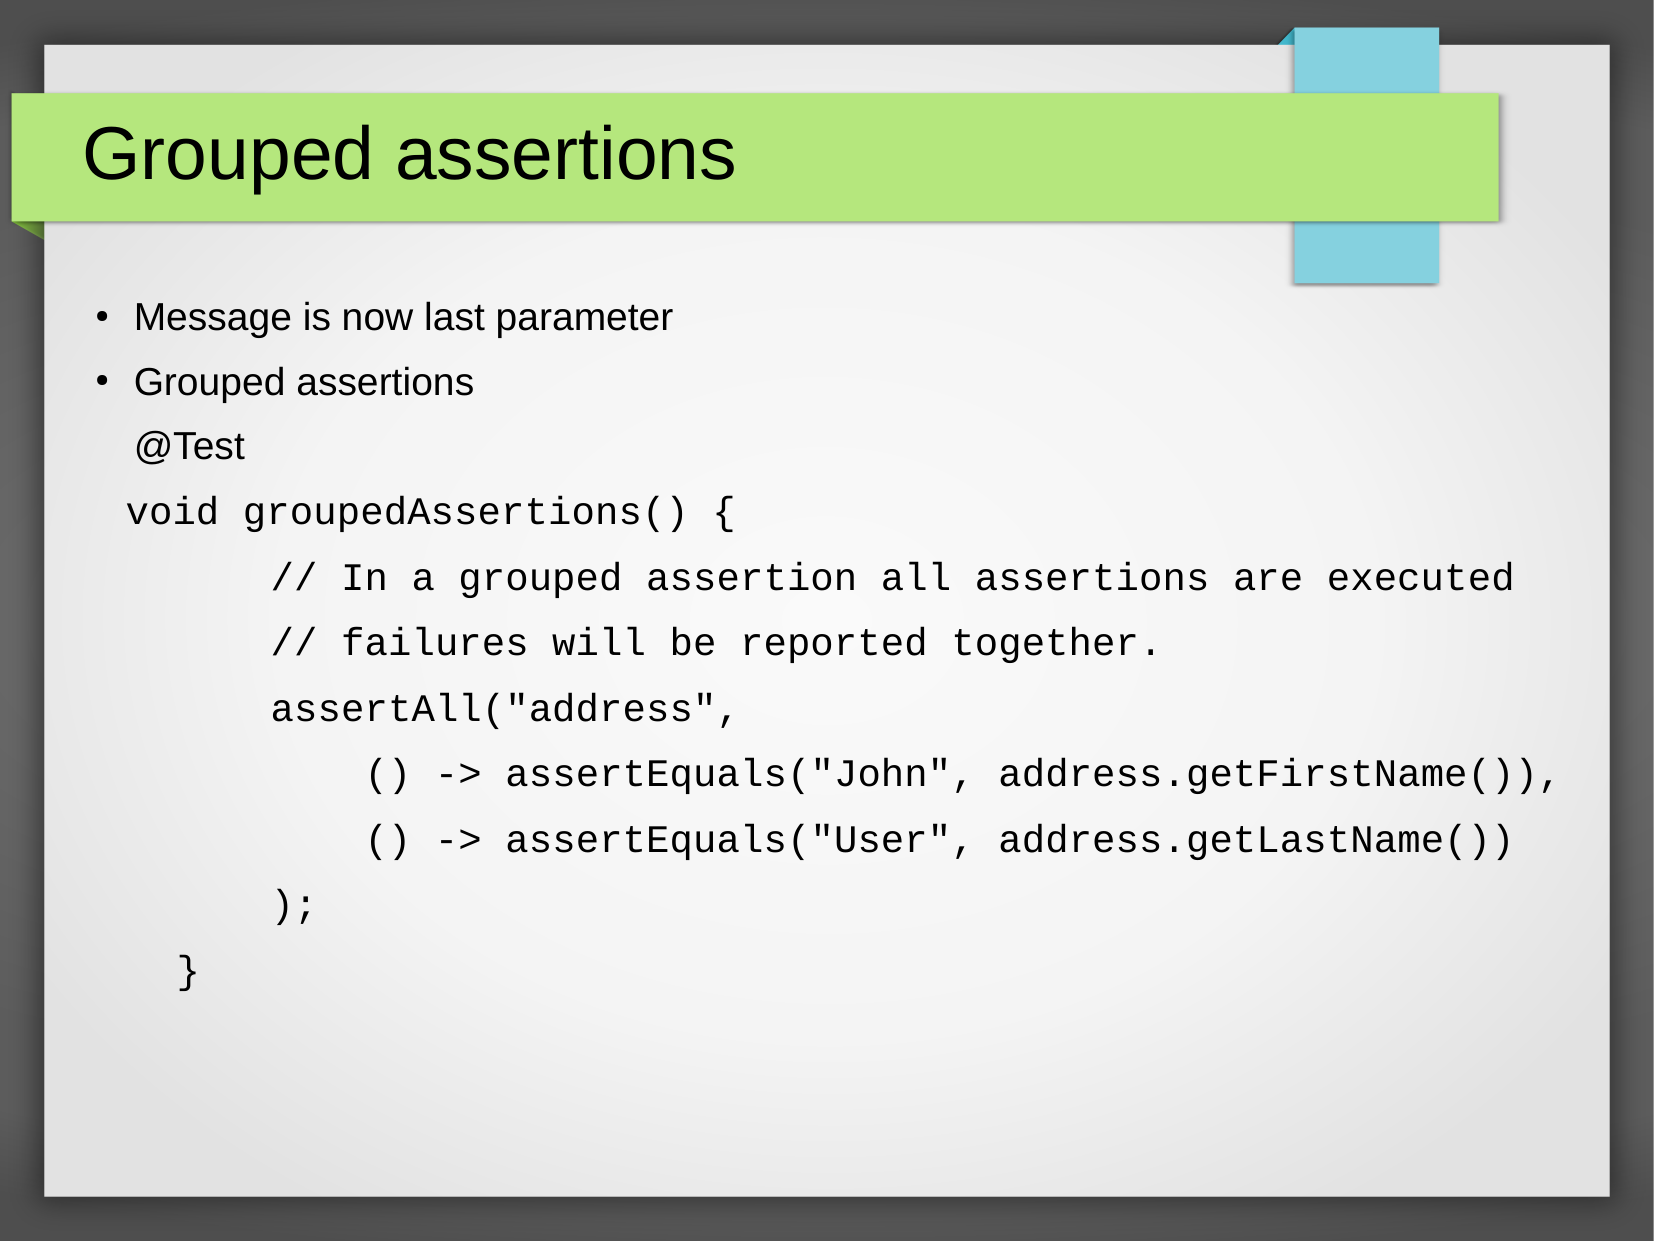

# Grouped assertions
Message is now last parameter
Grouped assertions
@Test
 void groupedAssertions() {
 // In a grouped assertion all assertions are executed
 // failures will be reported together.
 assertAll("address",
 () -> assertEquals("John", address.getFirstName()),
 () -> assertEquals("User", address.getLastName())
 );
 }